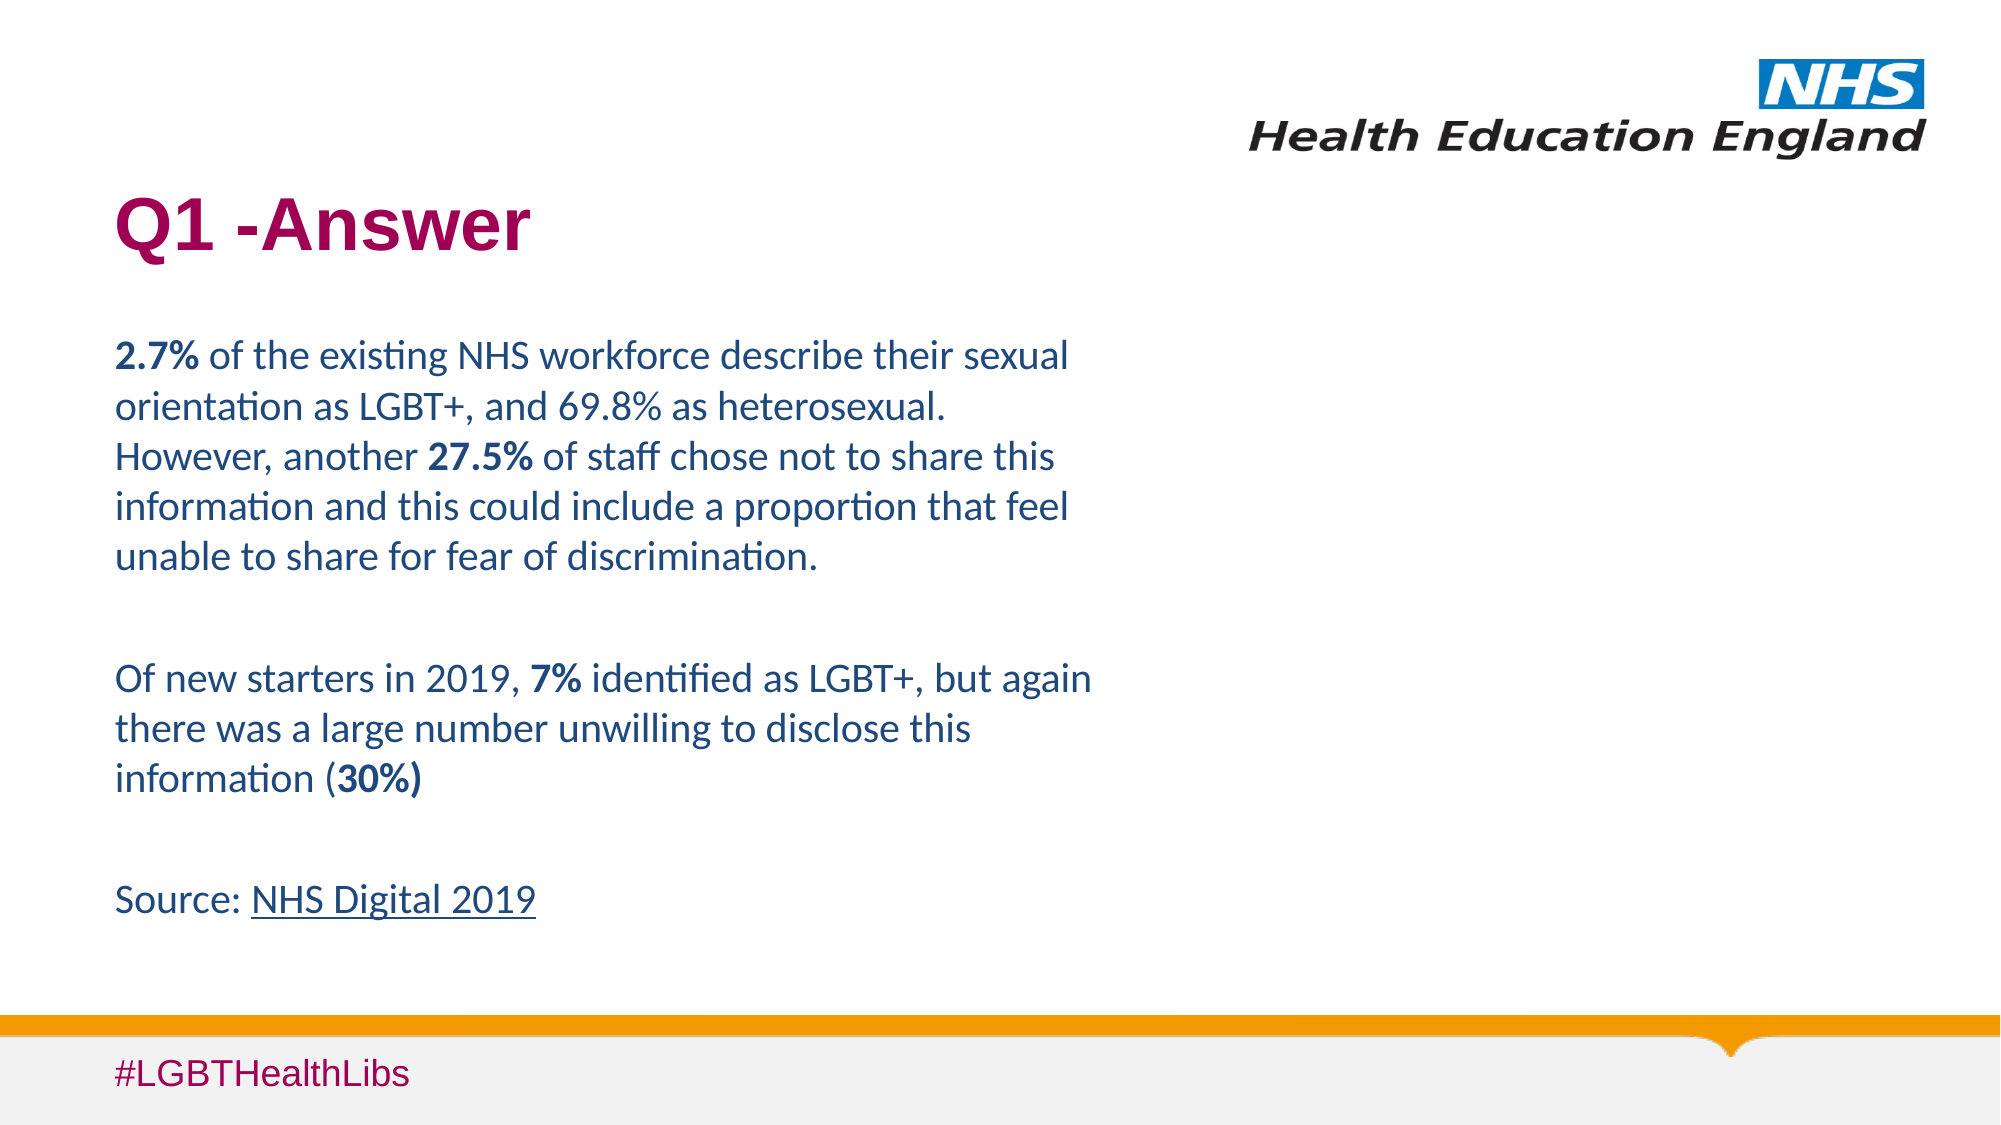

# Q1 -Answer
2.7% of the existing NHS workforce describe their sexual orientation as LGBT+, and 69.8% as heterosexual. However, another 27.5% of staff chose not to share this information and this could include a proportion that feel unable to share for fear of discrimination.
Of new starters in 2019, 7% identified as LGBT+, but again there was a large number unwilling to disclose this information (30%)
Source: NHS Digital 2019
#LGBTHealthLibs